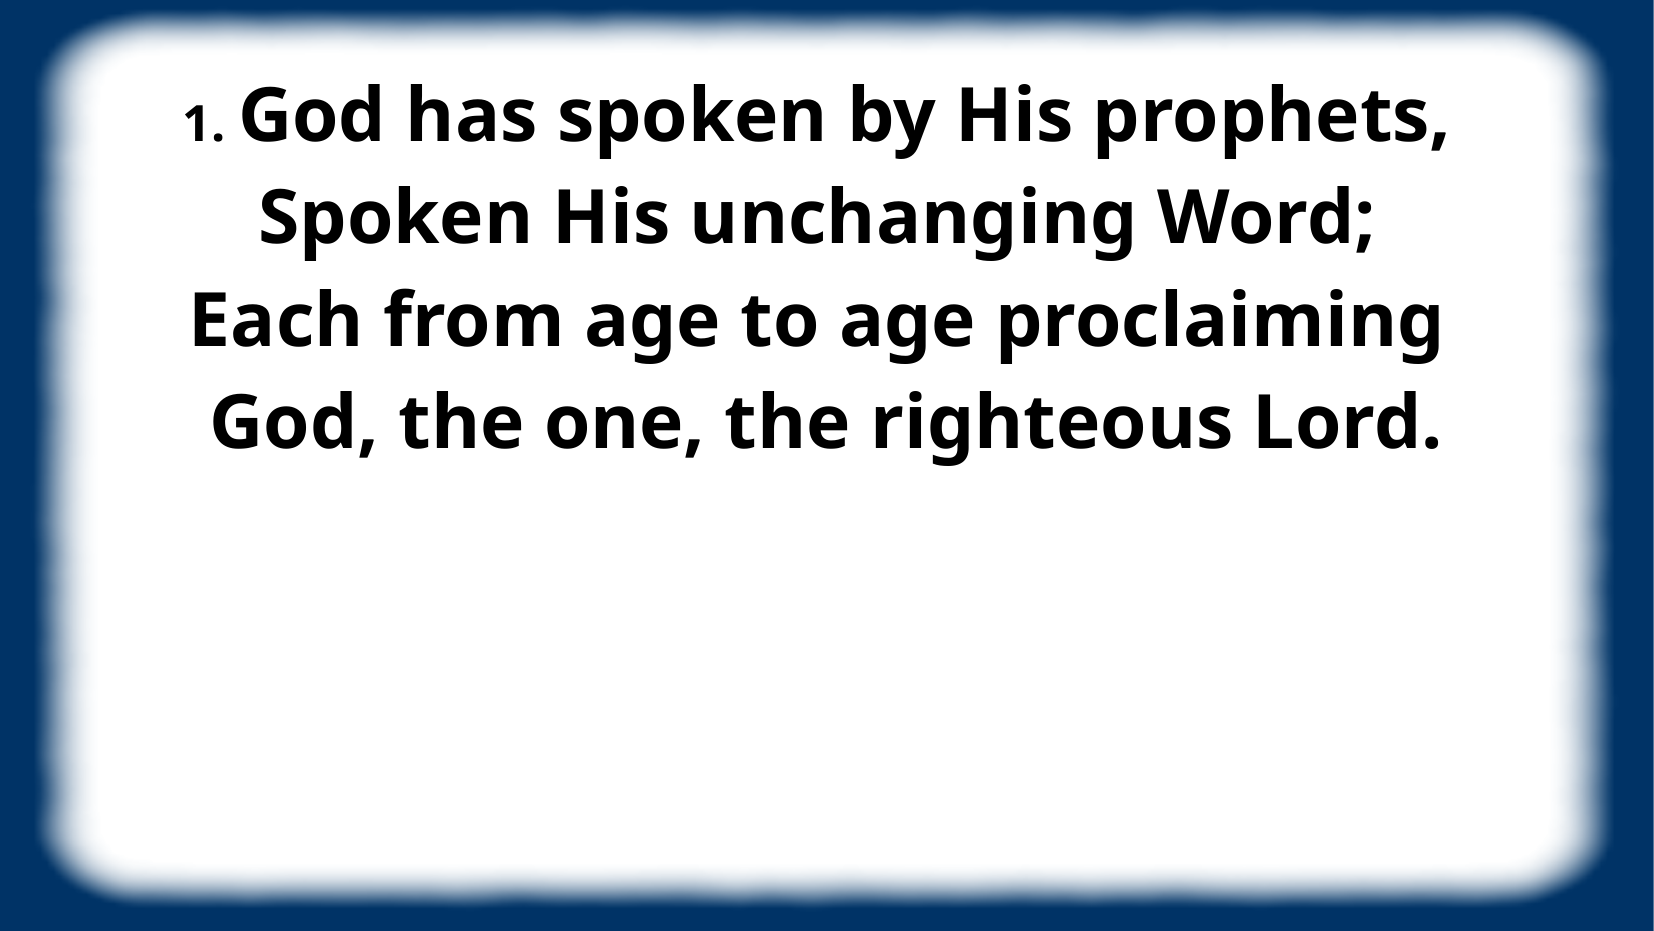

1. God has spoken by His prophets,
Spoken His unchanging Word;
Each from age to age proclaiming
God, the one, the righteous Lord.